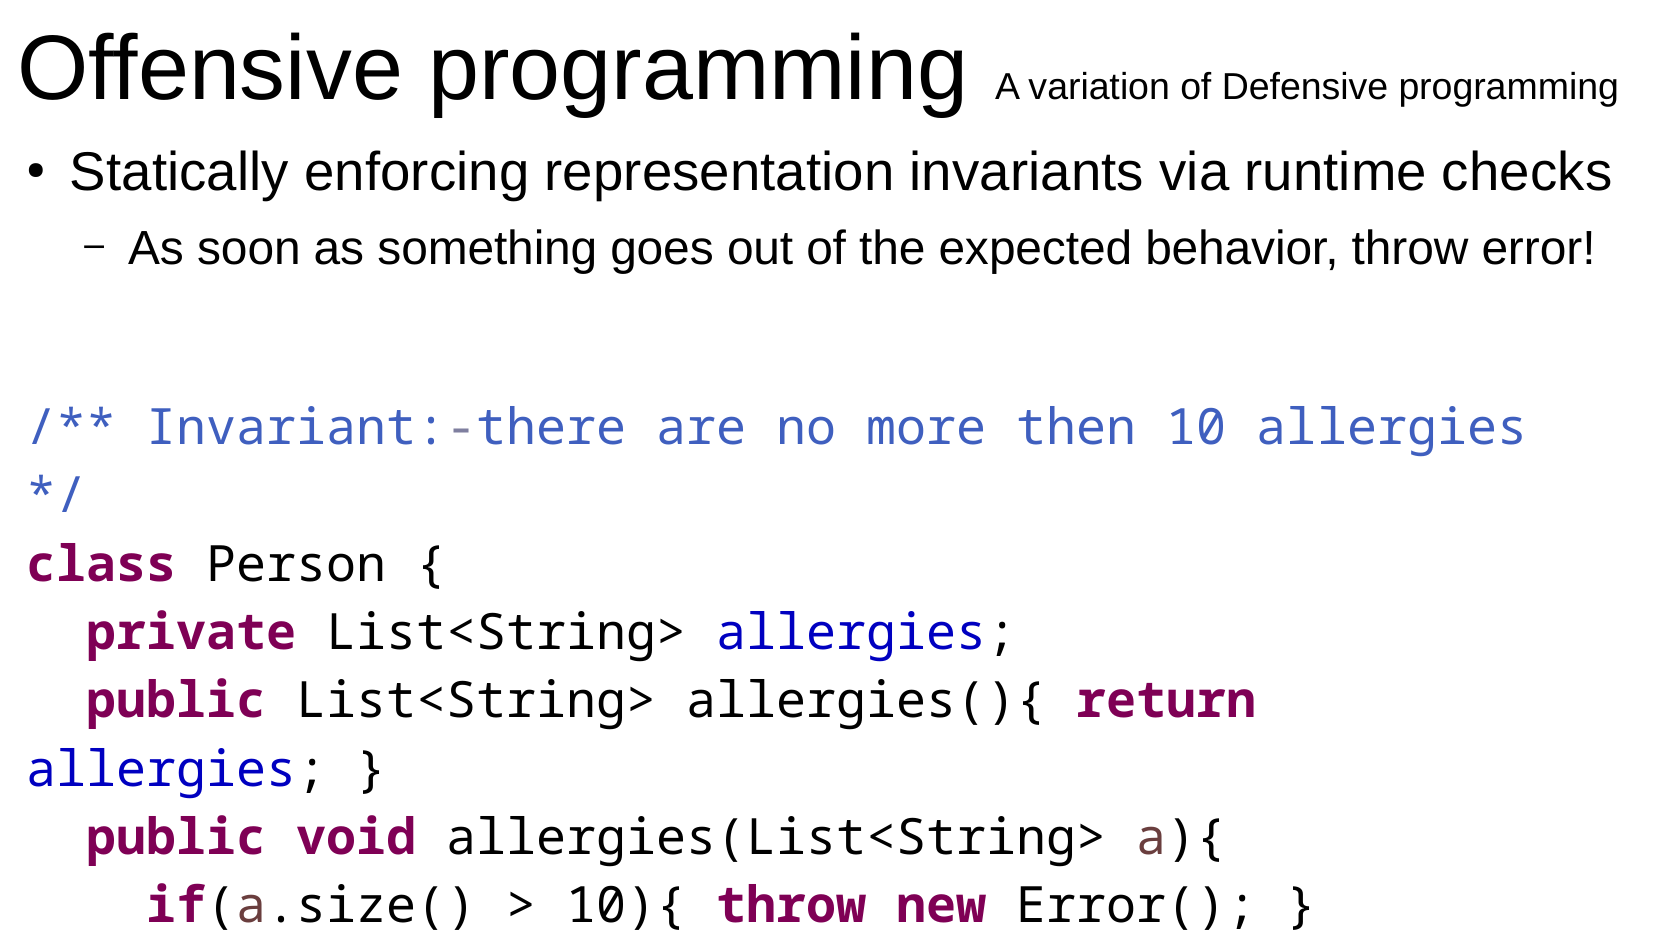

# Offensive programming A variation of Defensive programming
Statically enforcing representation invariants via runtime checks
As soon as something goes out of the expected behavior, throw error!
/** Invariant:-there are no more then 10 allergies */
class Person {
 private List<String> allergies;
 public List<String> allergies(){ return allergies; }
 public void allergies(List<String> a){
 if(a.size() > 10){ throw new Error(); }
 allergies = List.copyOf(a);
 }
 Person(List<String> a){ allergies(a); }
}